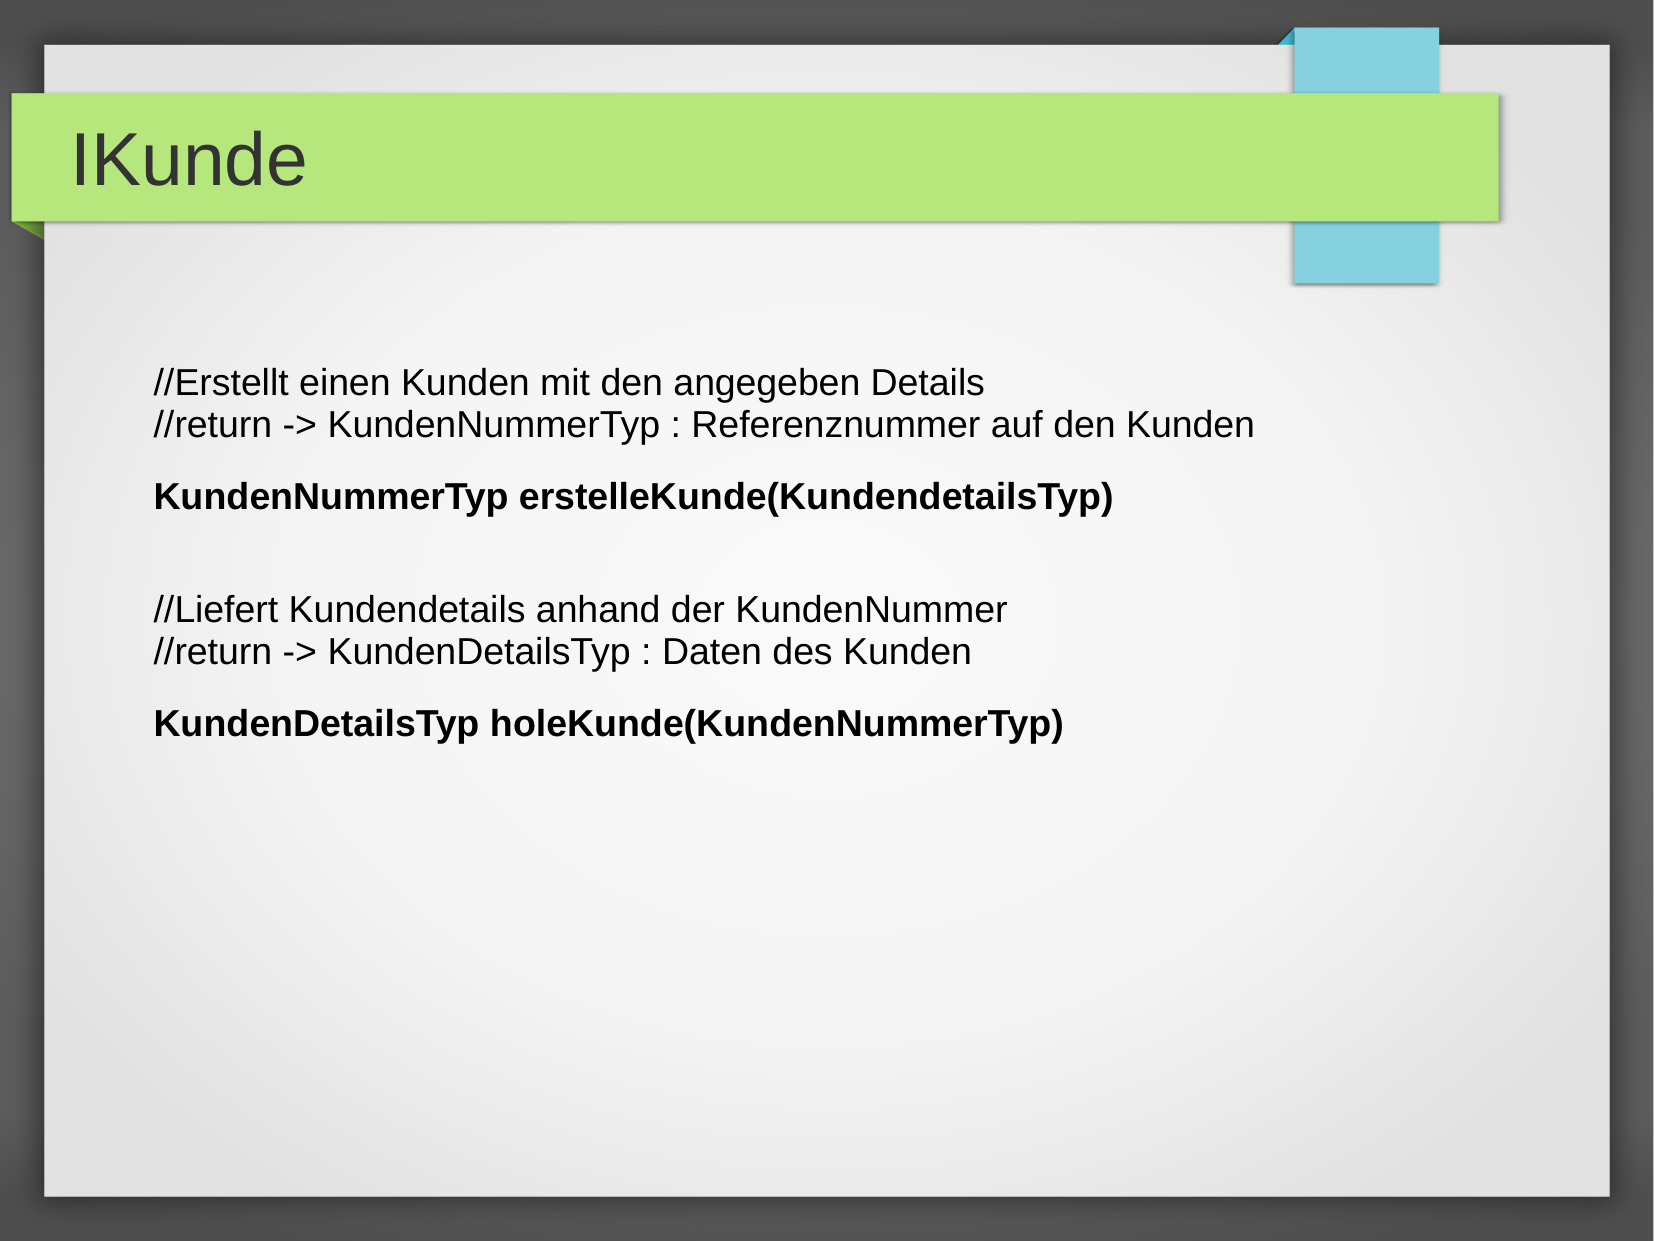

# IKunde
//Erstellt einen Kunden mit den angegeben Details
//return -> KundenNummerTyp : Referenznummer auf den Kunden
KundenNummerTyp erstelleKunde(KundendetailsTyp)
//Liefert Kundendetails anhand der KundenNummer
//return -> KundenDetailsTyp : Daten des Kunden
KundenDetailsTyp holeKunde(KundenNummerTyp)